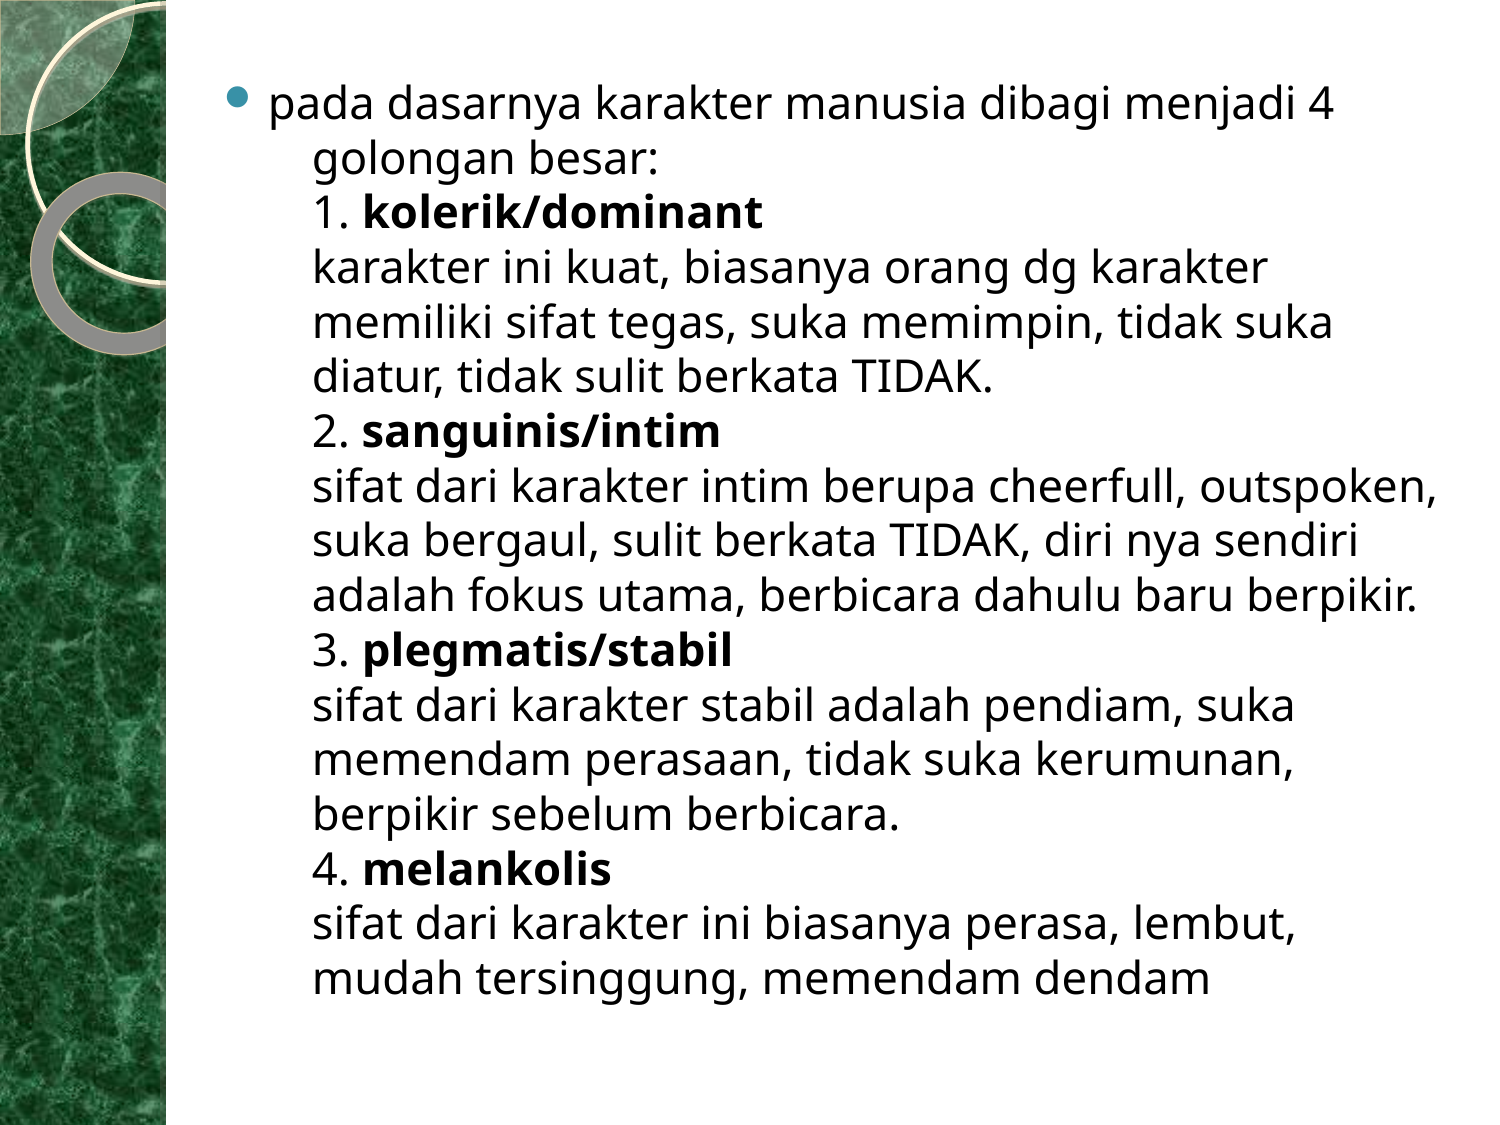

# pada dasarnya karakter manusia dibagi menjadi 4 golongan besar: 1. kolerik/dominant karakter ini kuat, biasanya orang dg karakter memiliki sifat tegas, suka memimpin, tidak suka diatur, tidak sulit berkata TIDAK. 2. sanguinis/intim sifat dari karakter intim berupa cheerfull, outspoken, suka bergaul, sulit berkata TIDAK, diri nya sendiri adalah fokus utama, berbicara dahulu baru berpikir. 3. plegmatis/stabil sifat dari karakter stabil adalah pendiam, suka memendam perasaan, tidak suka kerumunan, berpikir sebelum berbicara. 4. melankolis sifat dari karakter ini biasanya perasa, lembut, mudah tersinggung, memendam dendam